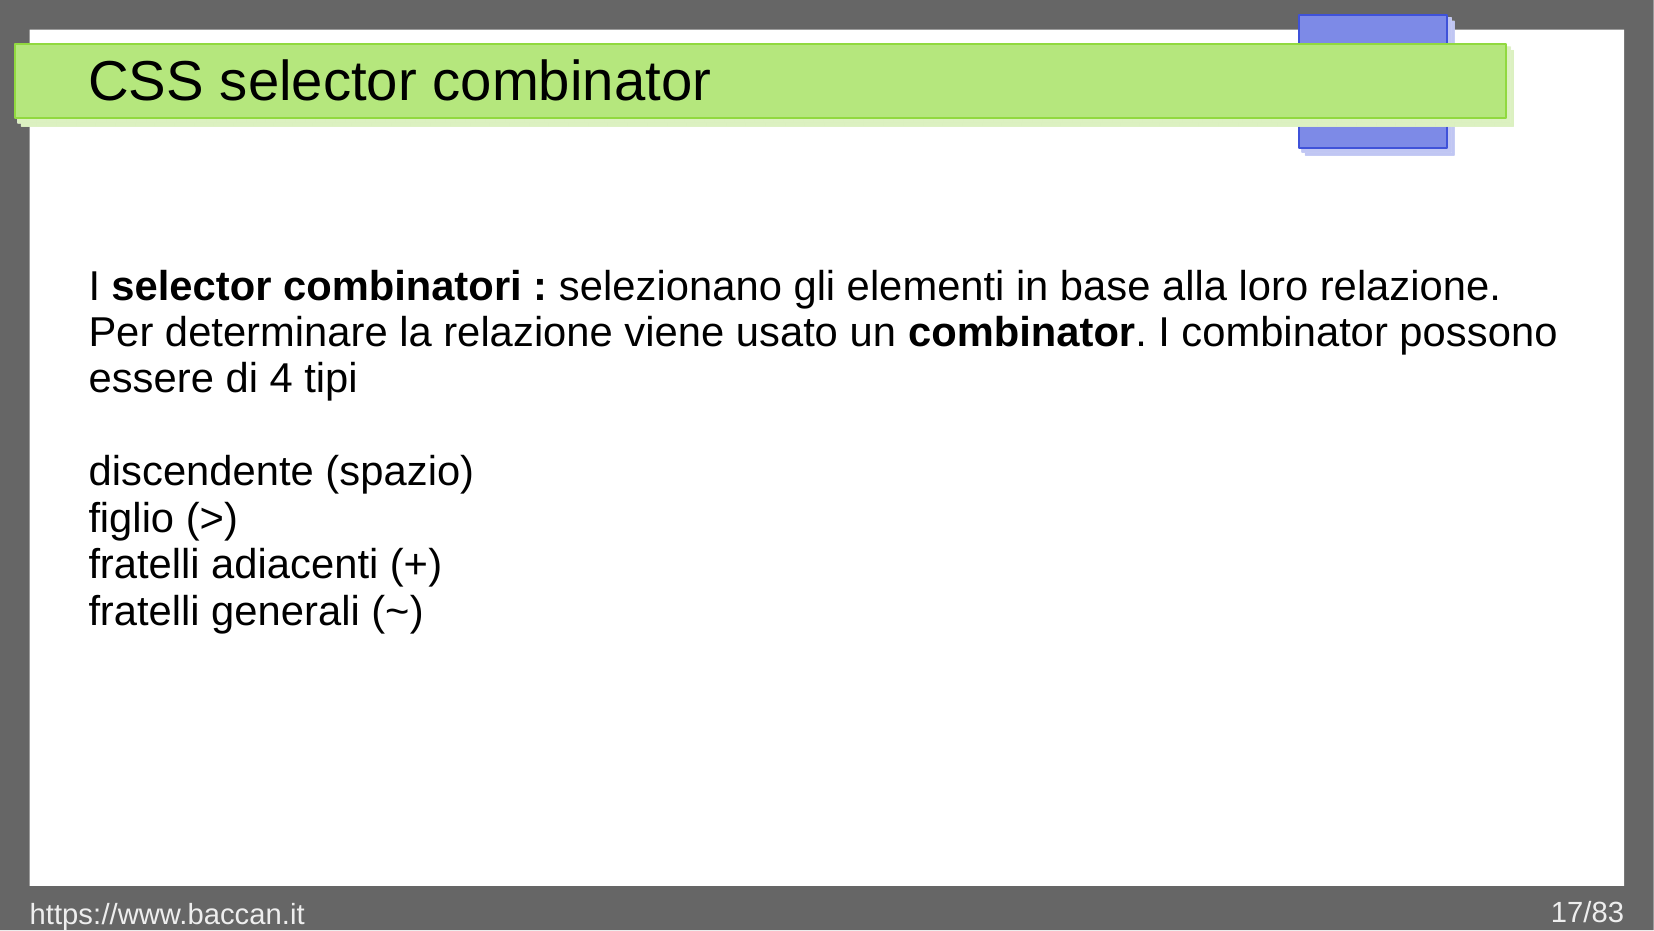

# CSS selector combinator
I selector combinatori : selezionano gli elementi in base alla loro relazione.
Per determinare la relazione viene usato un combinator. I combinator possono essere di 4 tipi
discendente (spazio)
figlio (>)
fratelli adiacenti (+)
fratelli generali (~)
17
https://www.baccan.it